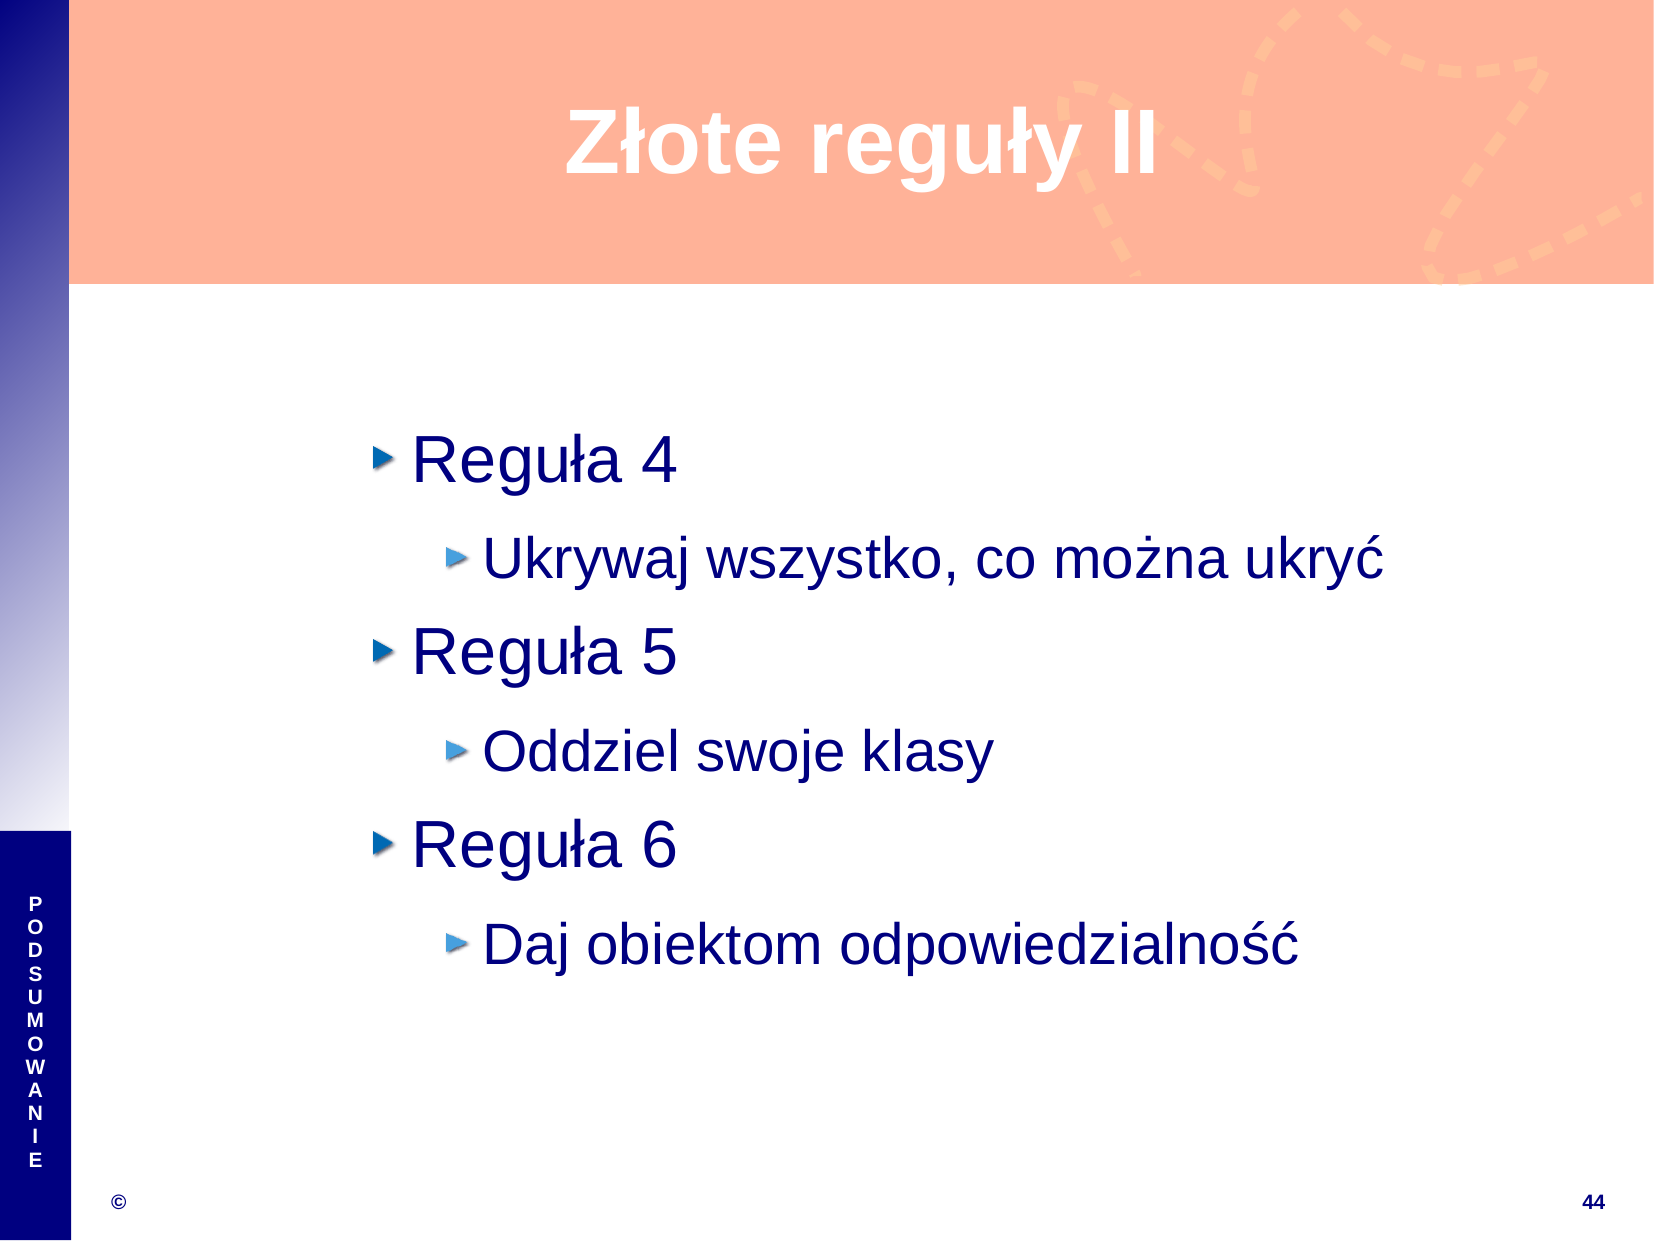

# Złote reguły II
Reguła 4
Ukrywaj wszystko, co można ukryć
Reguła 5
Oddziel swoje klasy
Reguła 6
Daj obiektom odpowiedzialność
P
O
D
S
U
M
O
W
A
N
I
E